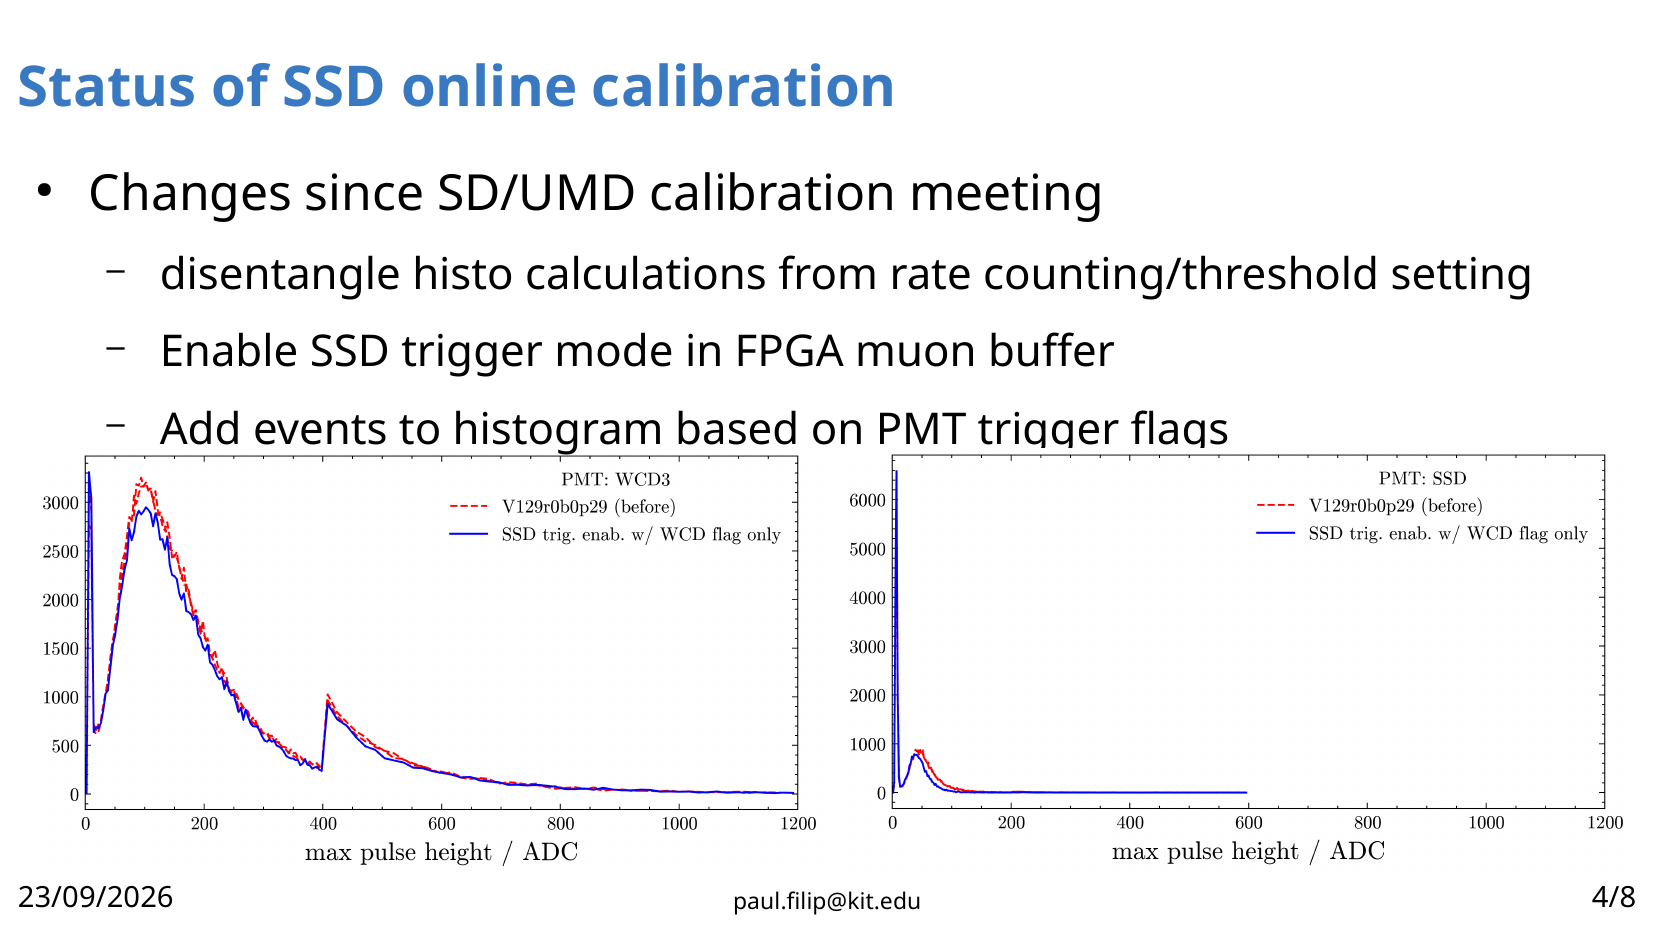

# Status of SSD online calibration
Changes since SD/UMD calibration meeting
disentangle histo calculations from rate counting/threshold setting
Enable SSD trigger mode in FPGA muon buffer
Add events to histogram based on PMT trigger flags
paul.filip@kit.edu
4